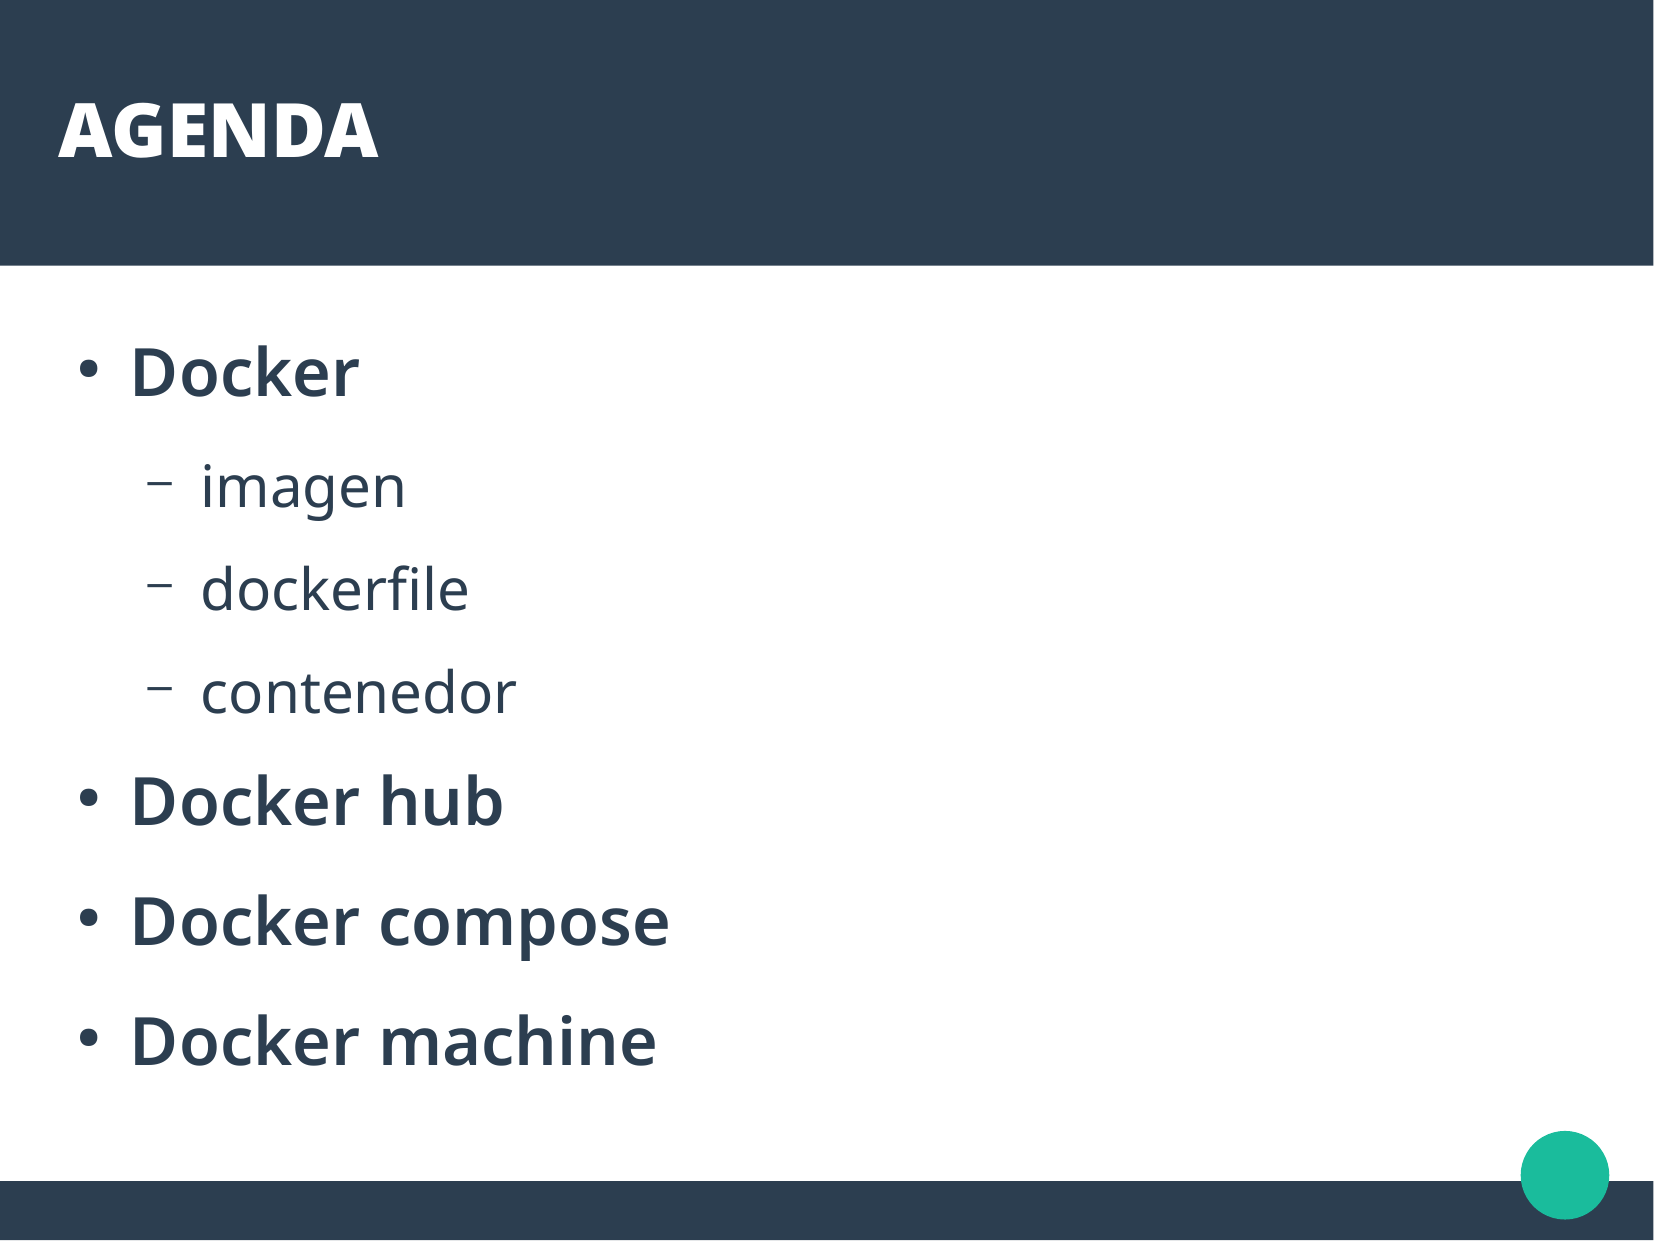

# AGENDA
Docker
imagen
dockerfile
contenedor
Docker hub
Docker compose
Docker machine